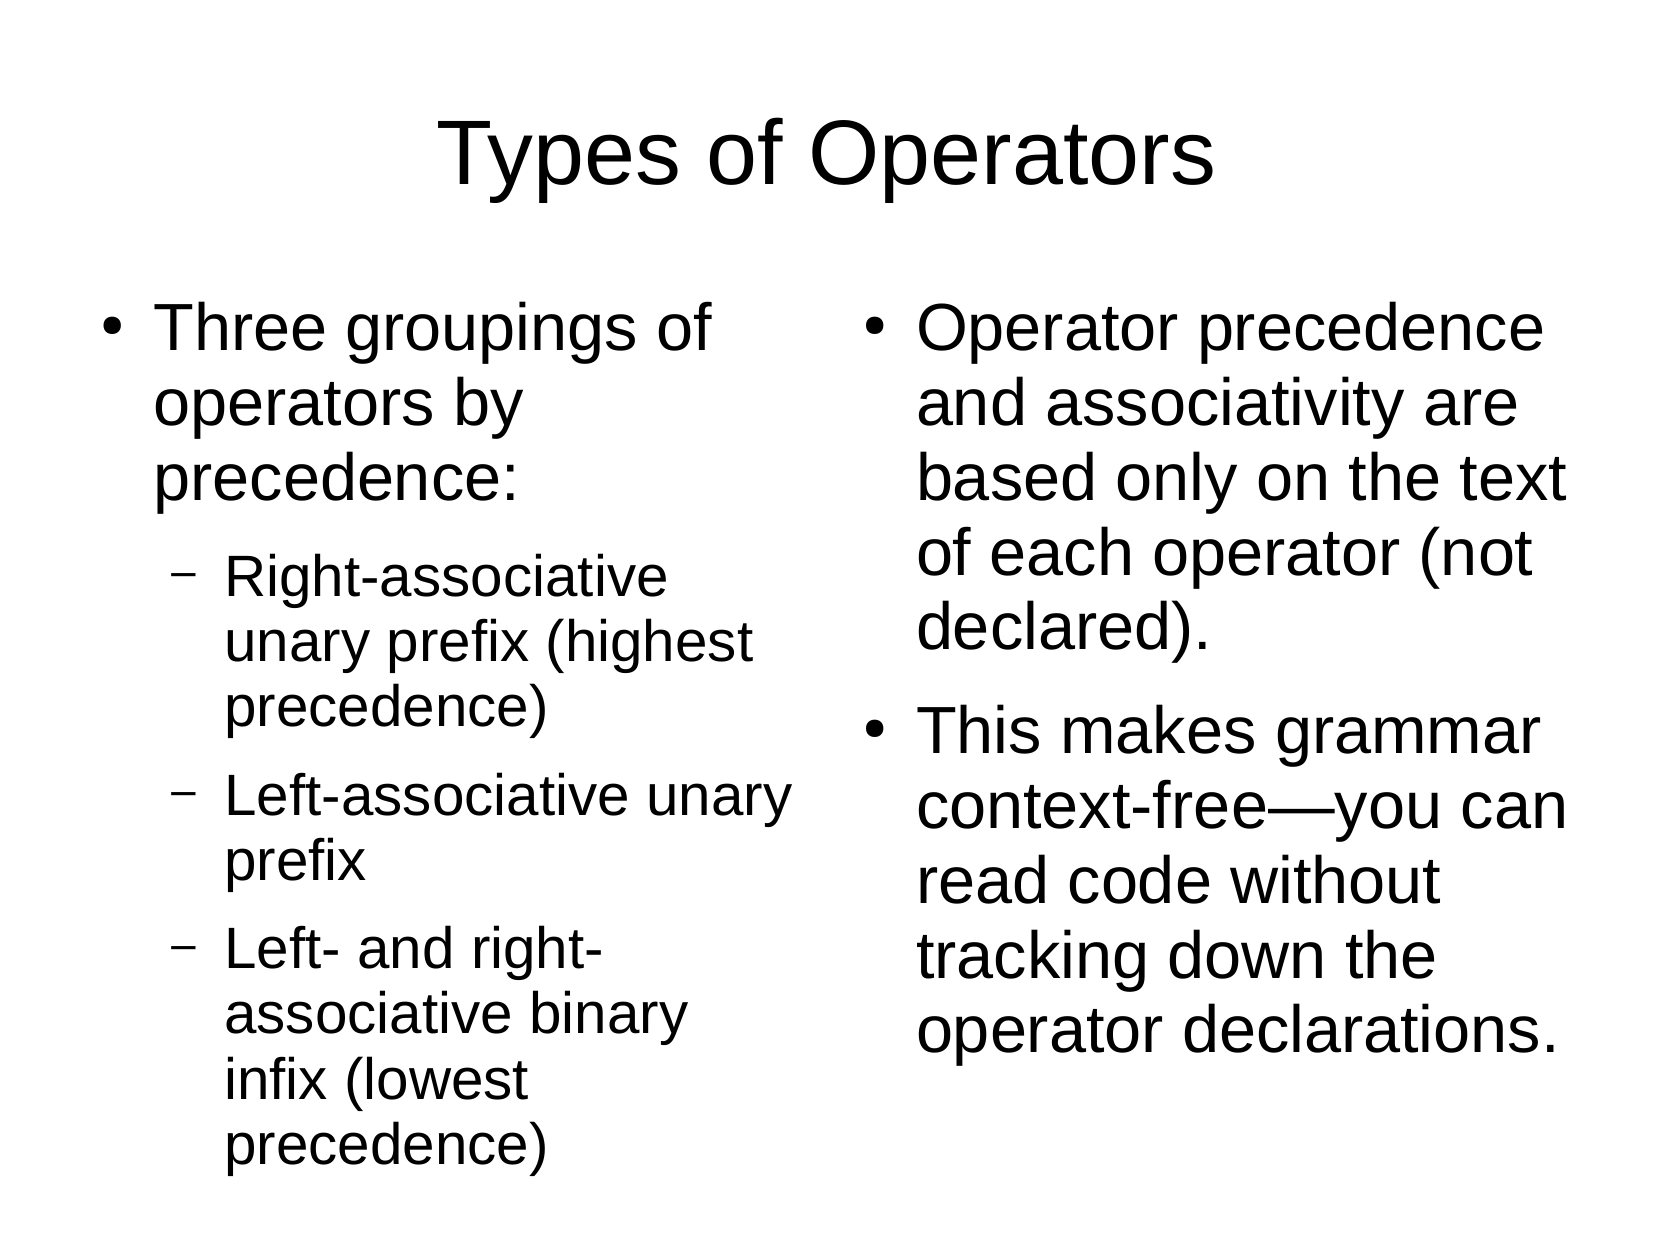

# Types of Operators
Three groupings of operators by precedence:
Right-associative unary prefix (highest precedence)
Left-associative unary prefix
Left- and right-associative binary infix (lowest precedence)
Operator precedence and associativity are based only on the text of each operator (not declared).
This makes grammar context-free—you can read code without tracking down the operator declarations.